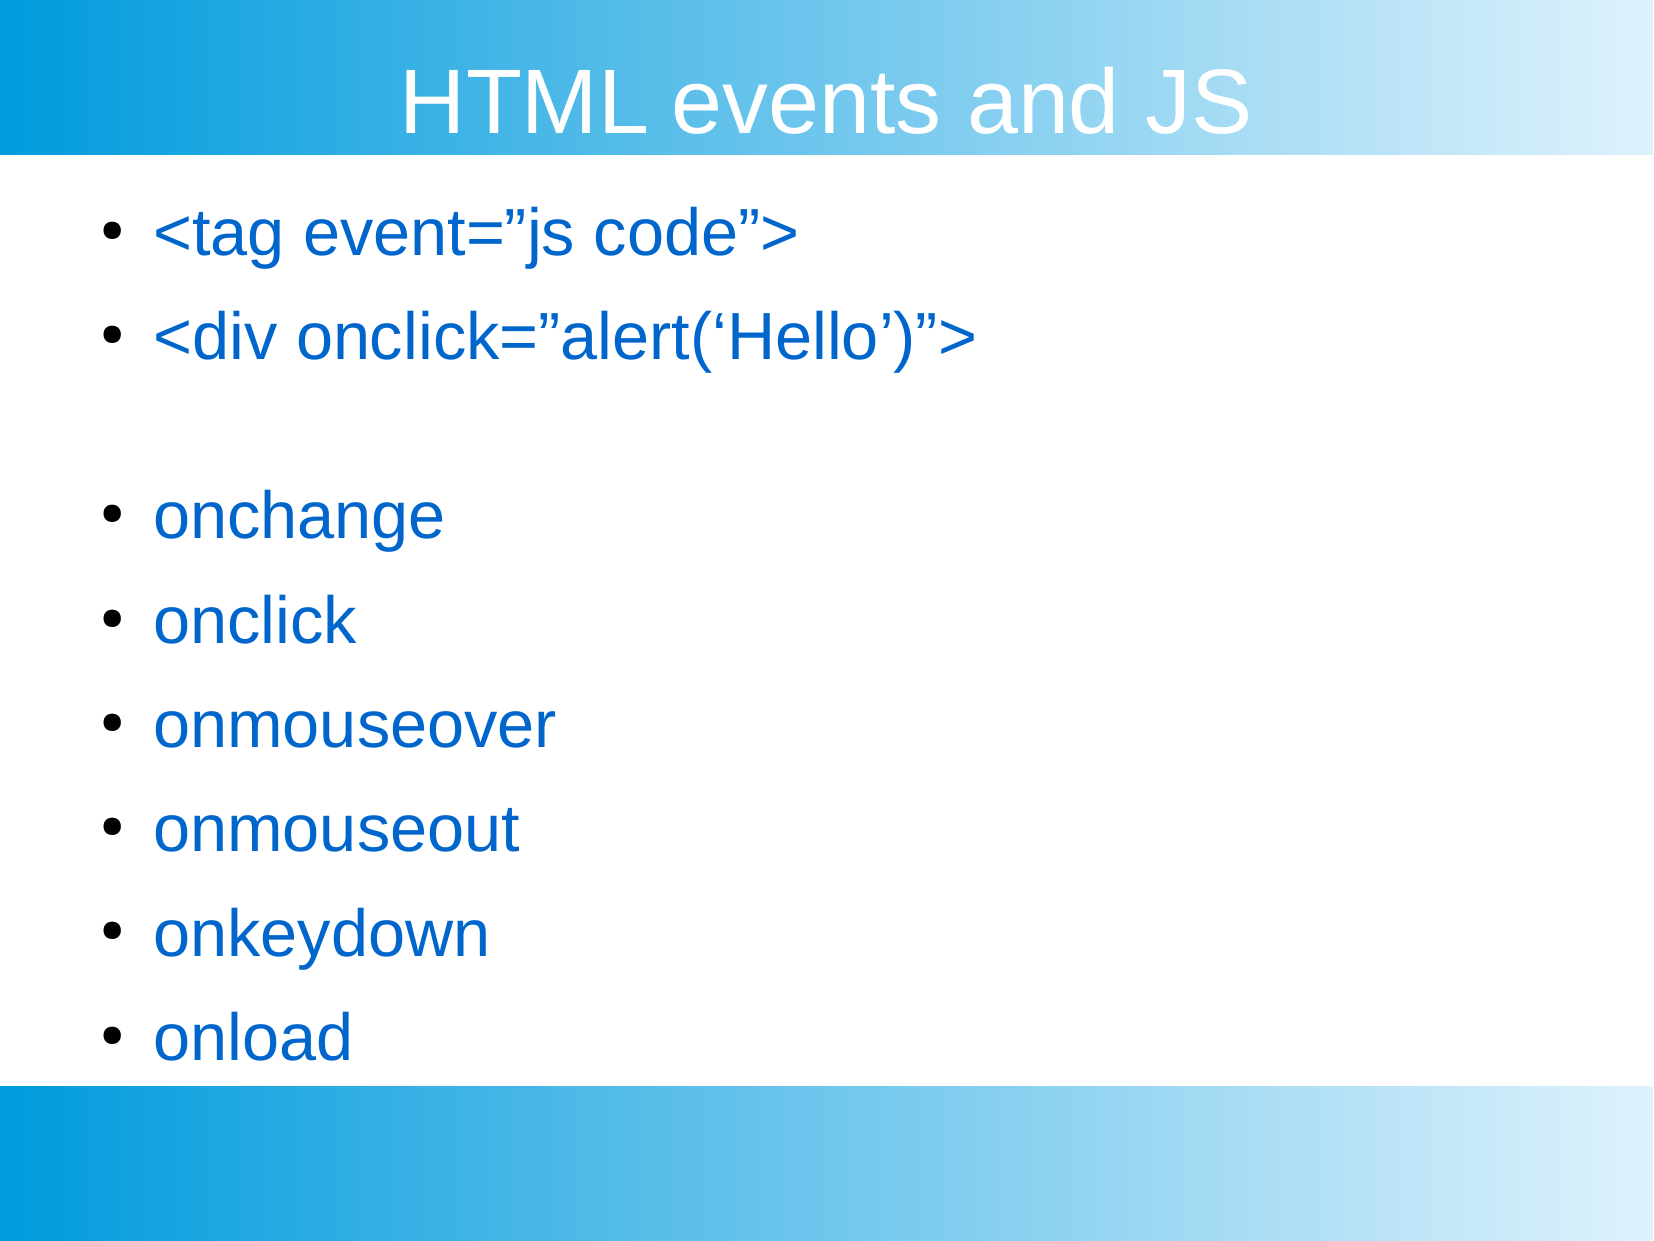

# HTML events and JS
<tag event=”js code”>
<div onclick=”alert(‘Hello’)”>
onchange
onclick
onmouseover
onmouseout
onkeydown
onload